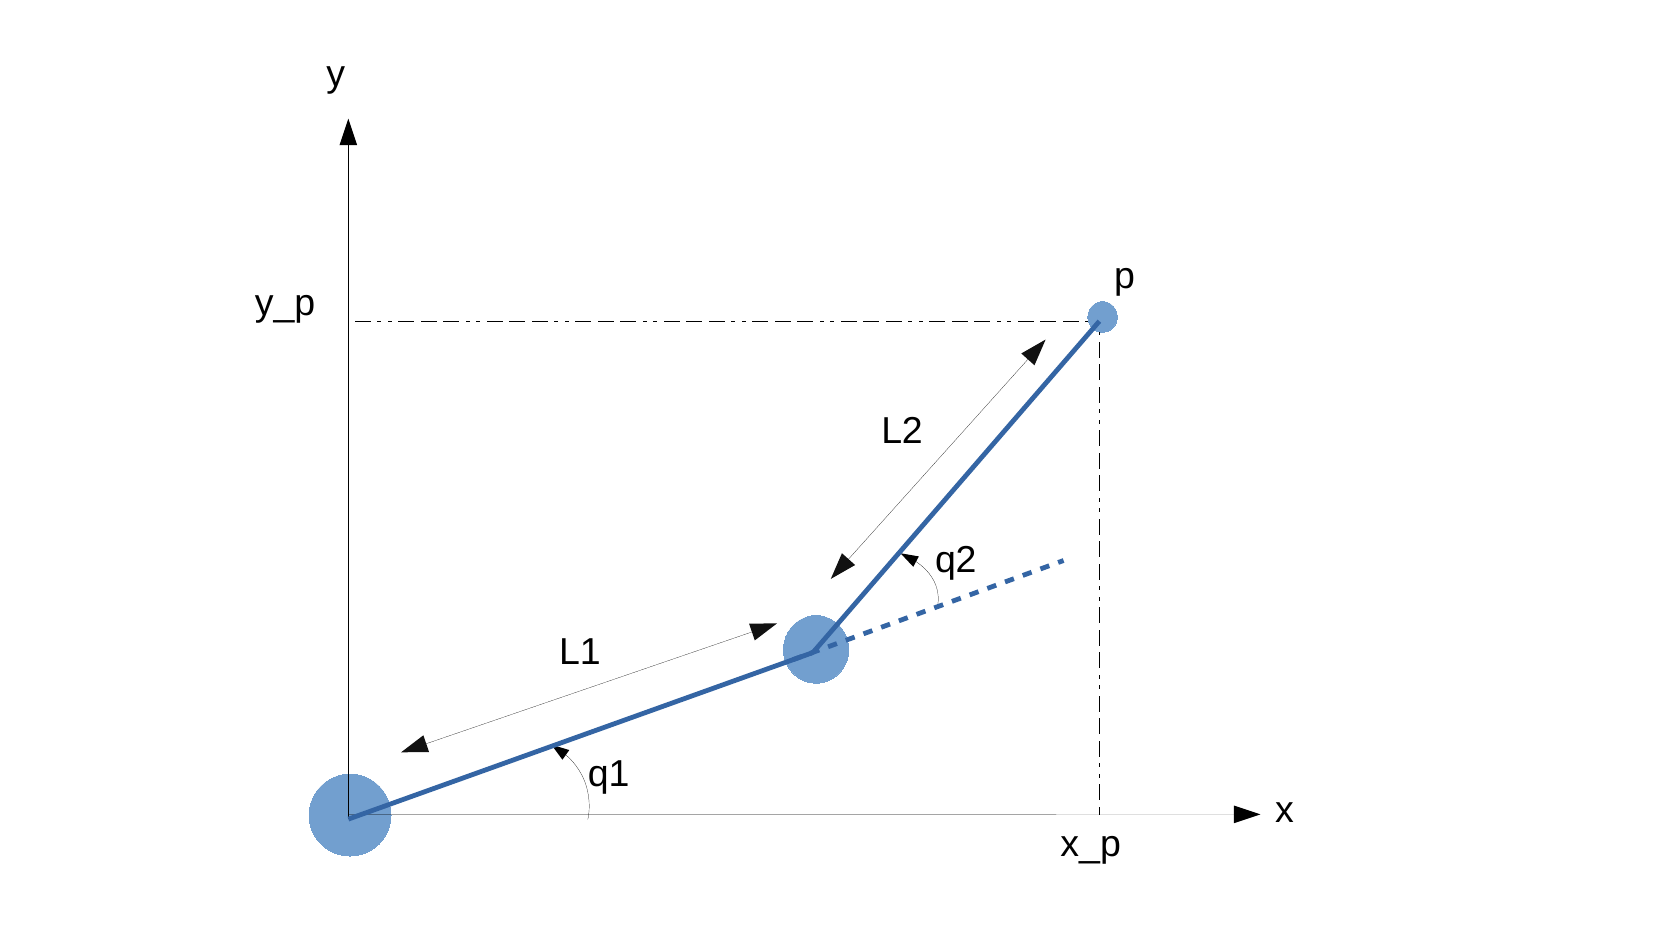

y
p
y_p
L2
q2
L1
q1
x
x_p